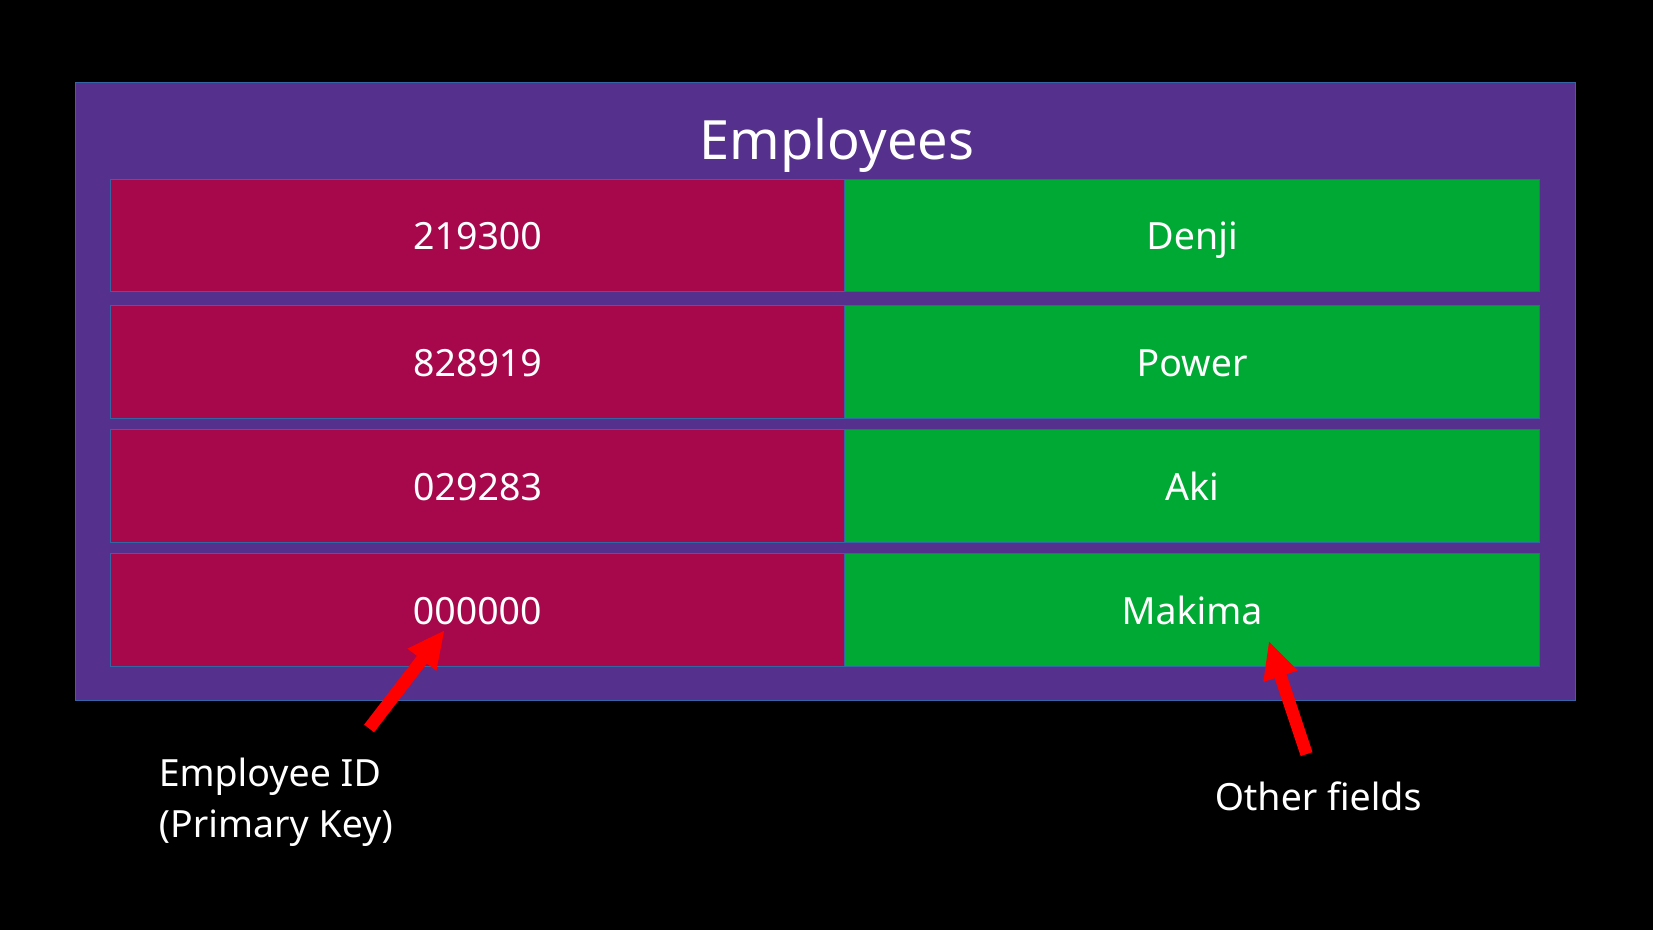

Employees
219300
Denji
828919
Power
029283
Aki
000000
Makima
Employee ID
(Primary Key)
Other fields